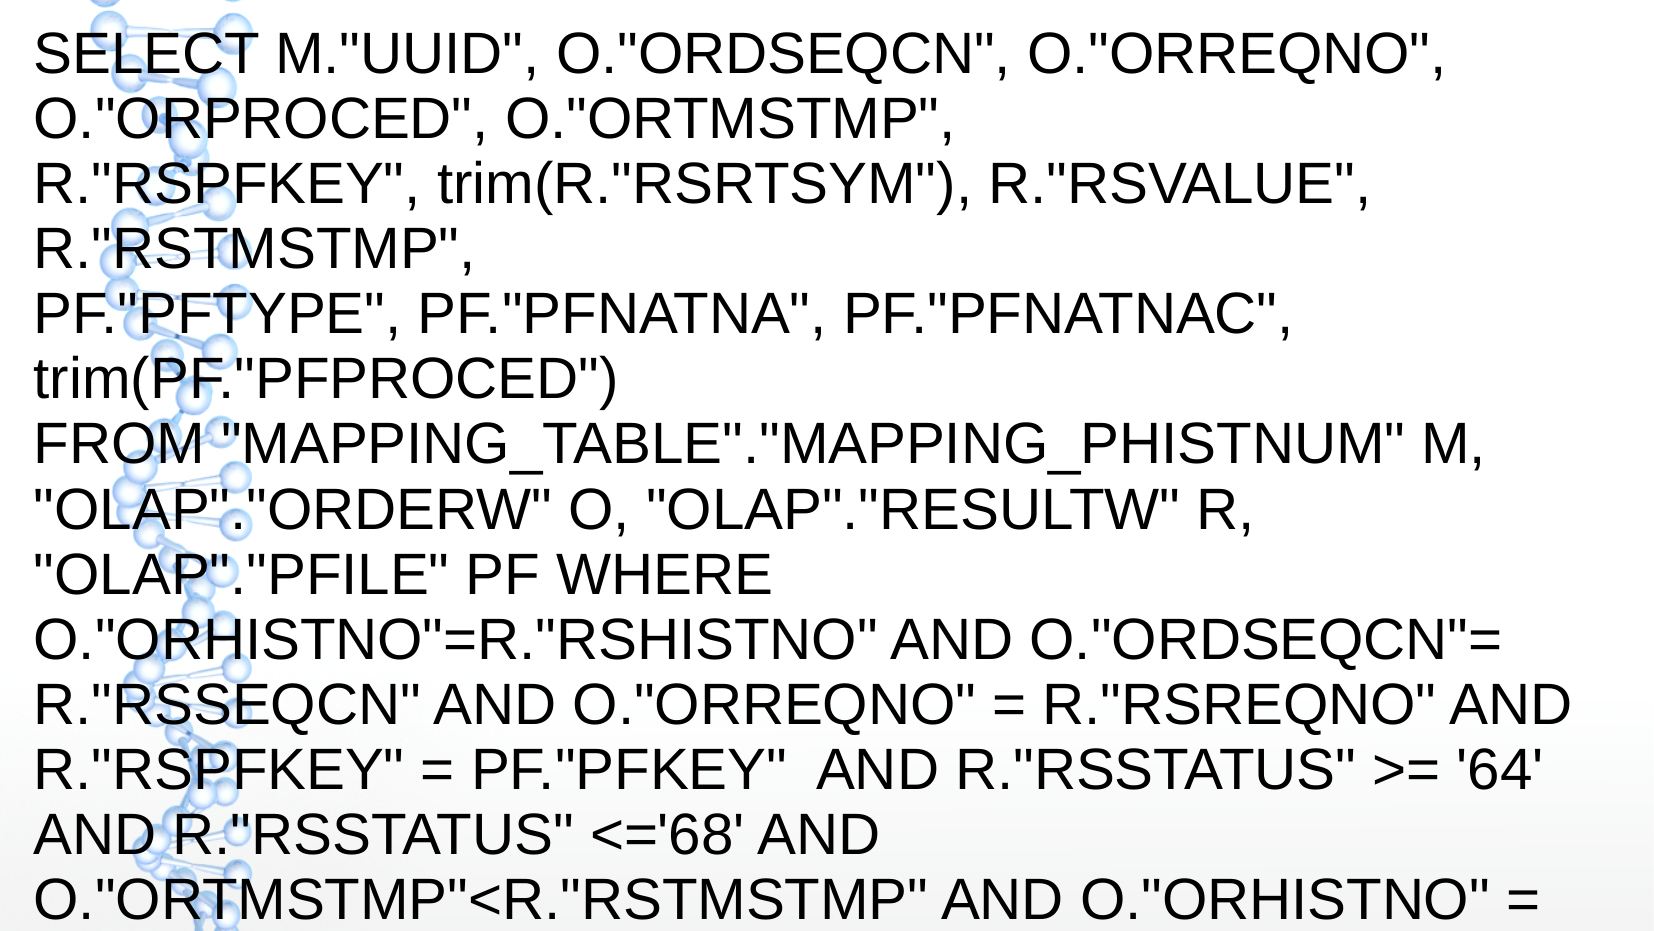

SELECT M."UUID", O."ORDSEQCN", O."ORREQNO", O."ORPROCED", O."ORTMSTMP",
R."RSPFKEY", trim(R."RSRTSYM"), R."RSVALUE", R."RSTMSTMP",
PF."PFTYPE", PF."PFNATNA", PF."PFNATNAC", trim(PF."PFPROCED")
FROM "MAPPING_TABLE"."MAPPING_PHISTNUM" M, "OLAP"."ORDERW" O, "OLAP"."RESULTW" R, "OLAP"."PFILE" PF WHERE O."ORHISTNO"=R."RSHISTNO" AND O."ORDSEQCN"= R."RSSEQCN" AND O."ORREQNO" = R."RSREQNO" AND R."RSPFKEY" = PF."PFKEY" AND R."RSSTATUS" >= '64' AND R."RSSTATUS" <='68' AND O."ORTMSTMP"<R."RSTMSTMP" AND O."ORHISTNO" = M."PHISTNUM"